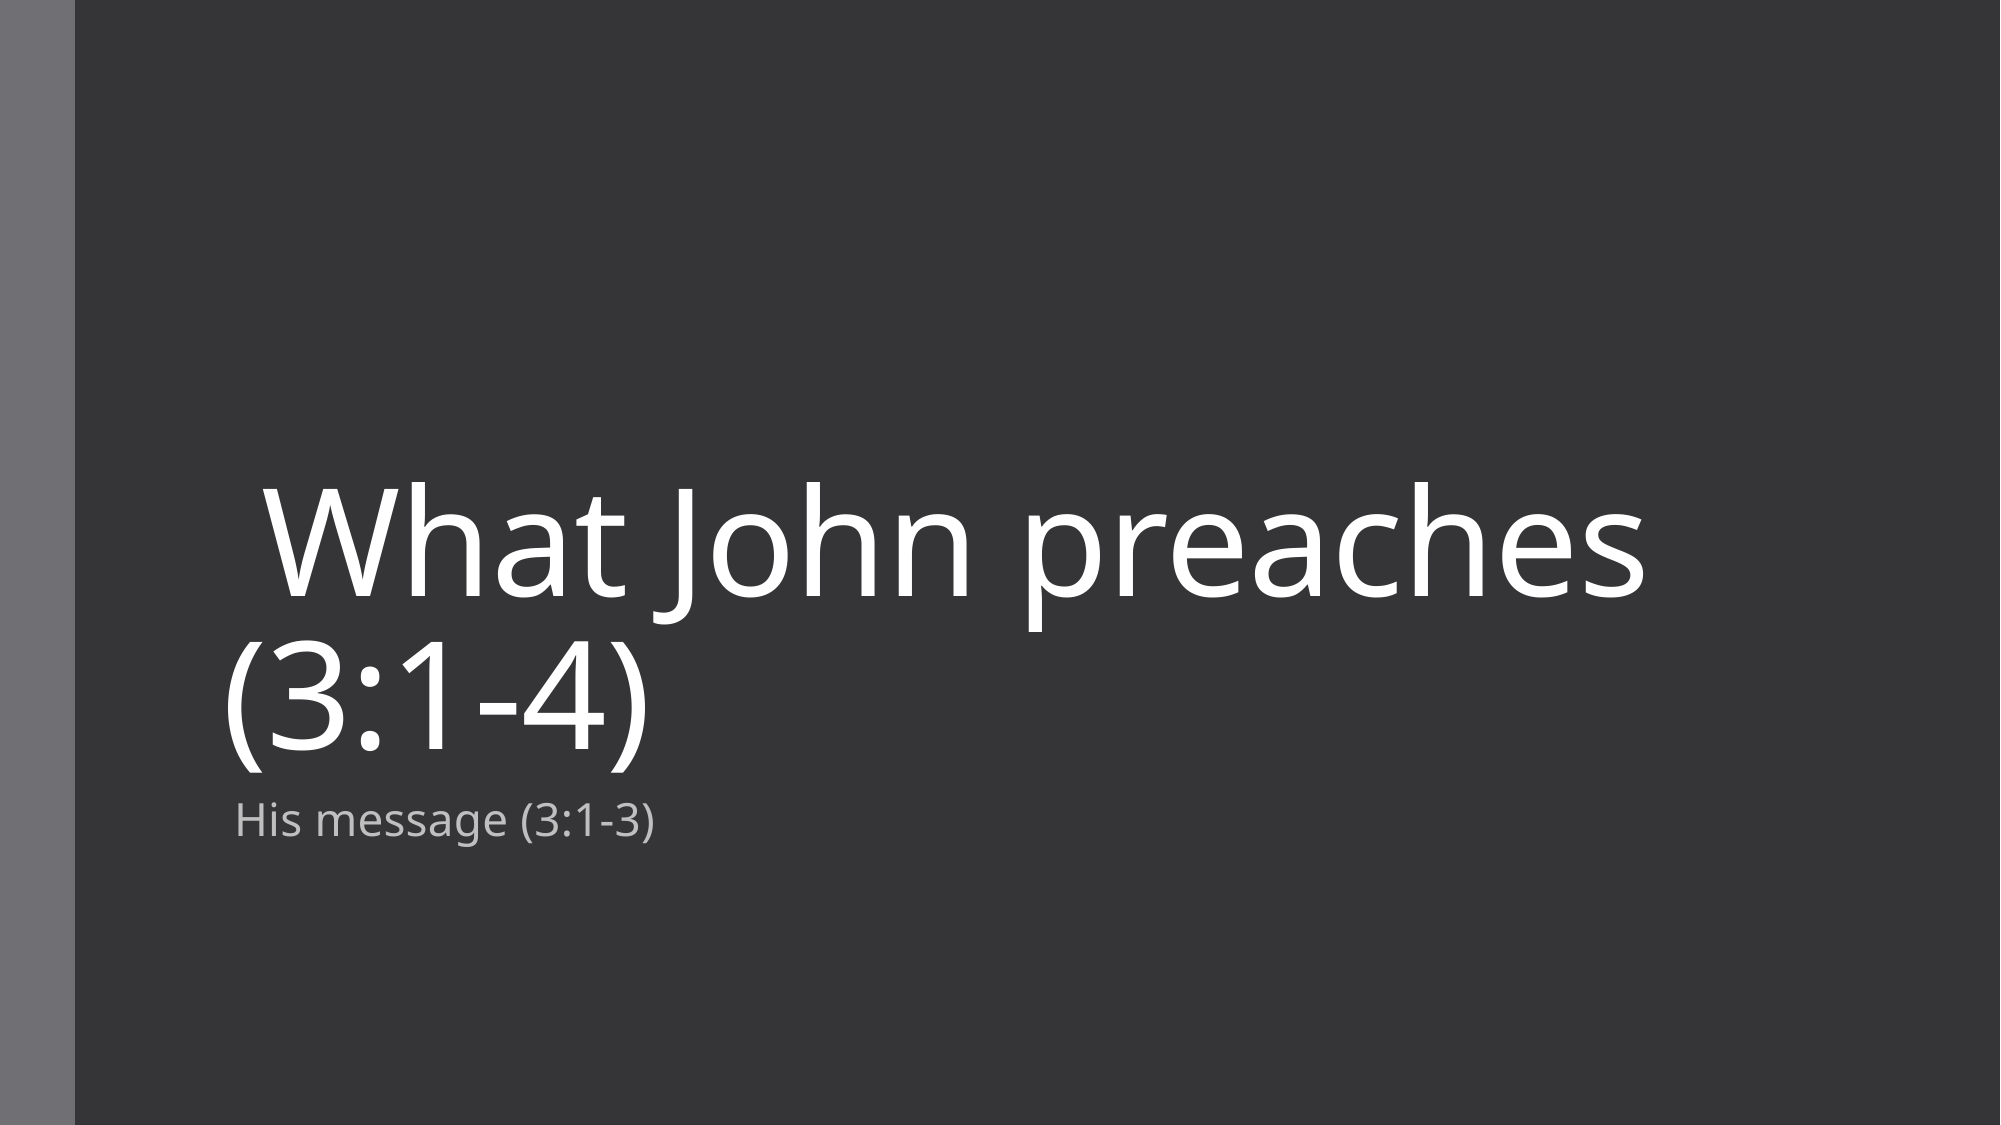

# What John preaches (3:1-4)
 His message (3:1-3)